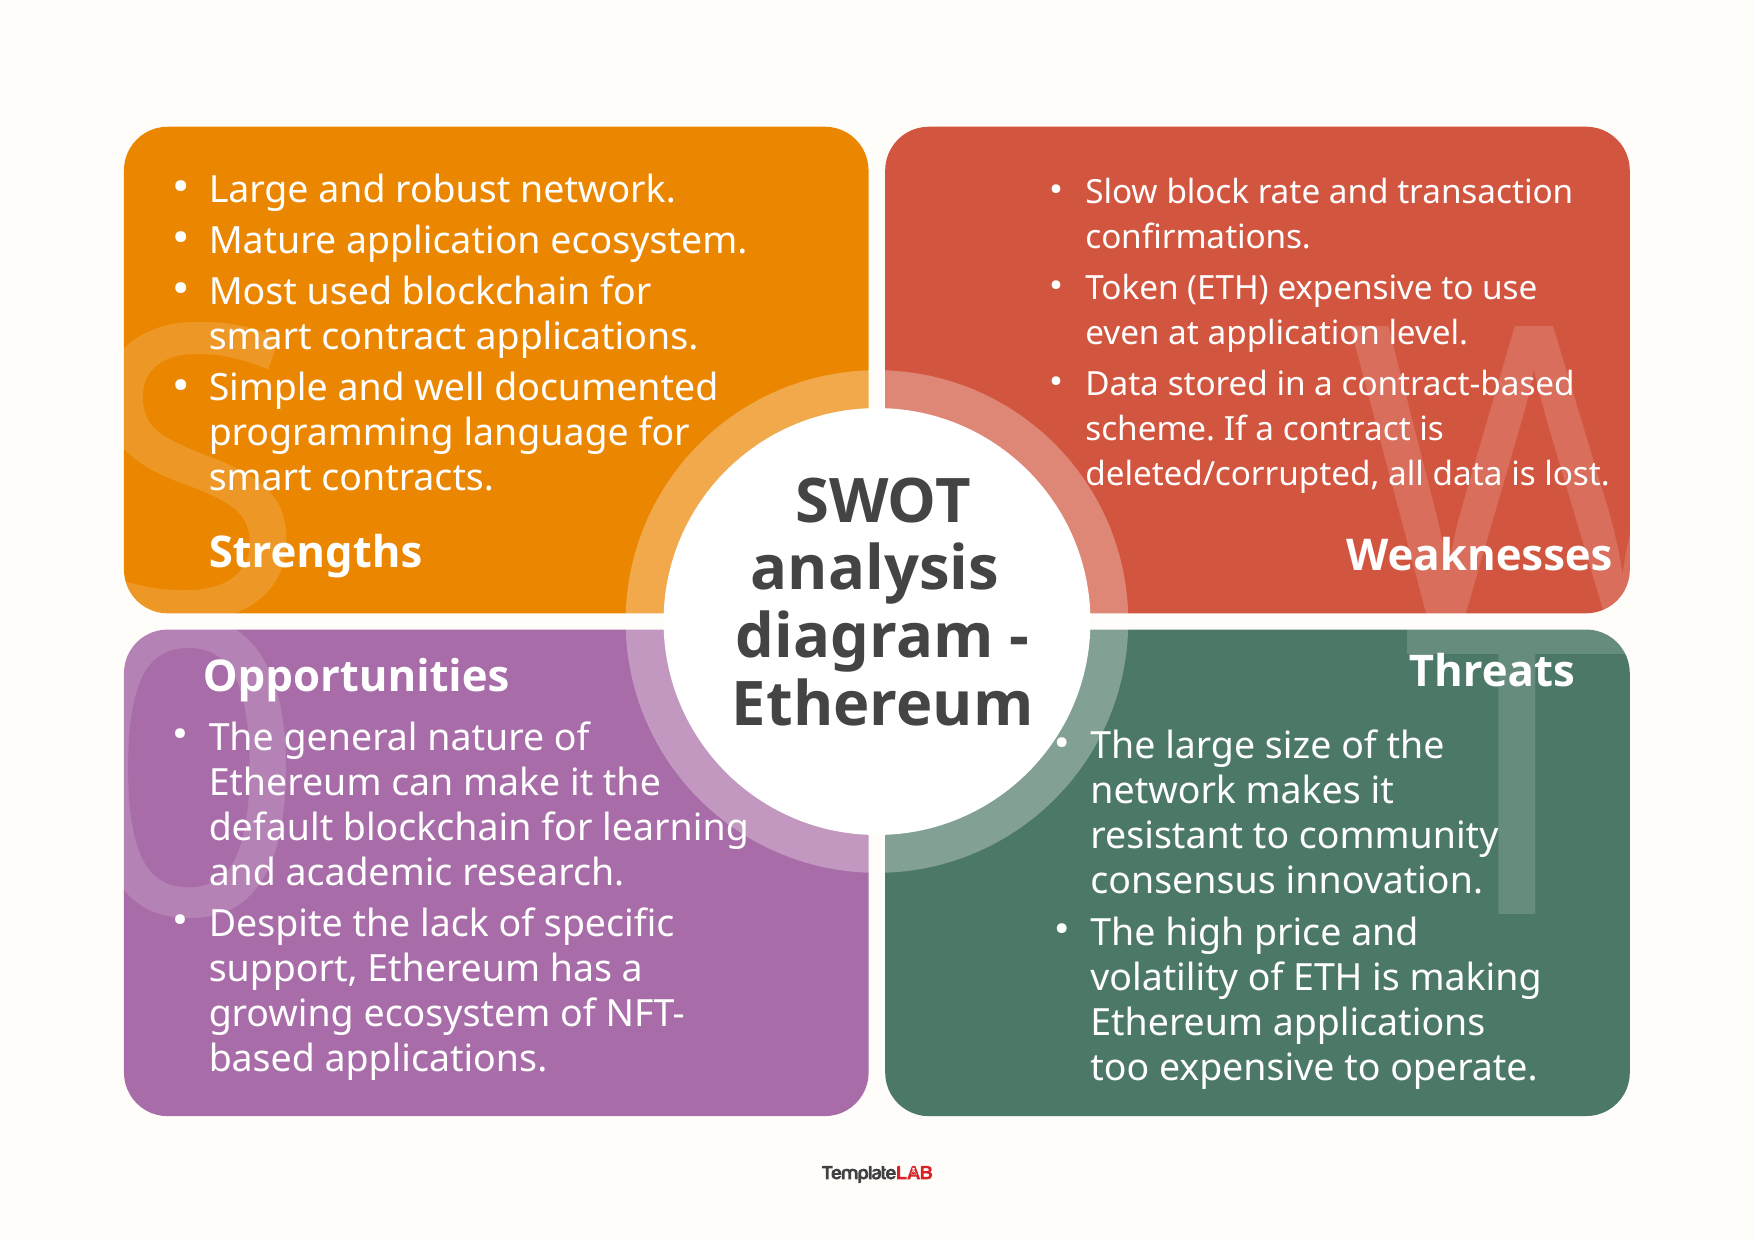

S
W
0
T
Large and robust network.
Mature application ecosystem.
Most used blockchain for smart contract applications.
Simple and well documented programming language for smart contracts.
Slow block rate and transaction confirmations.
Token (ETH) expensive to use even at application level.
Data stored in a contract-based scheme. If a contract is deleted/corrupted, all data is lost.
SWOT
analysis
diagram - Ethereum
Strengths
Weaknesses
Threats
Opportunities
The general nature of Ethereum can make it the default blockchain for learning and academic research.
Despite the lack of specific support, Ethereum has a growing ecosystem of NFT-based applications.
The large size of the network makes it resistant to community consensus innovation.
The high price and volatility of ETH is making Ethereum applications too expensive to operate.